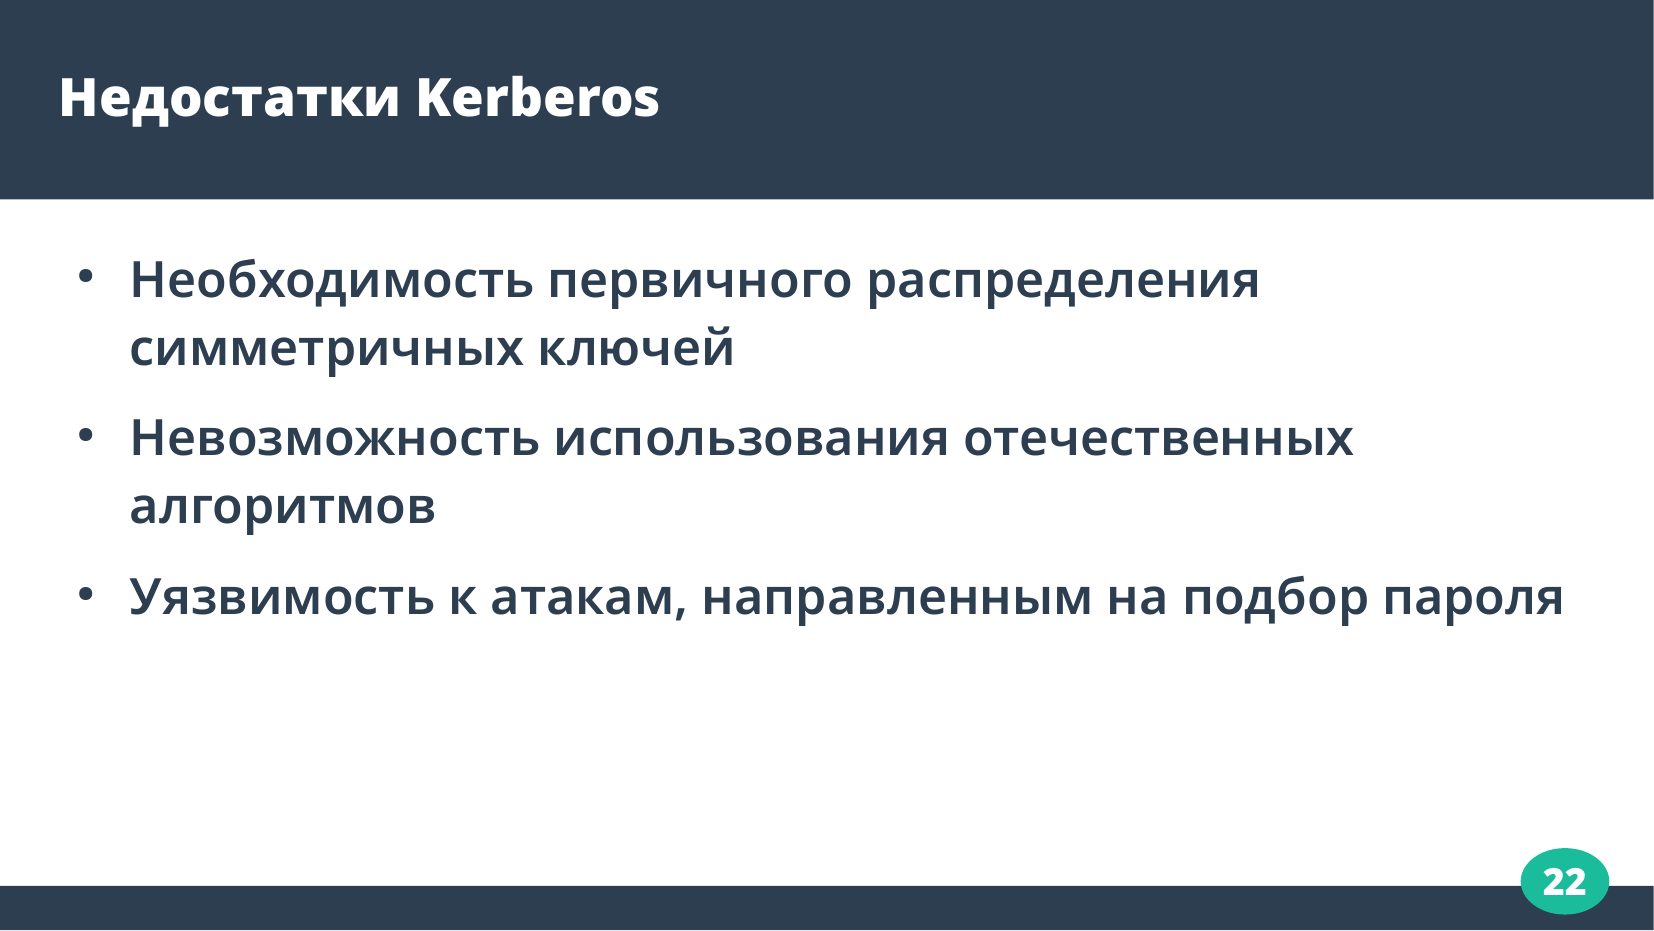

# Недостатки Kerberos
Необходимость первичного распределения симметричных ключей
Невозможность использования отечественных алгоритмов
Уязвимость к атакам, направленным на подбор пароля
22